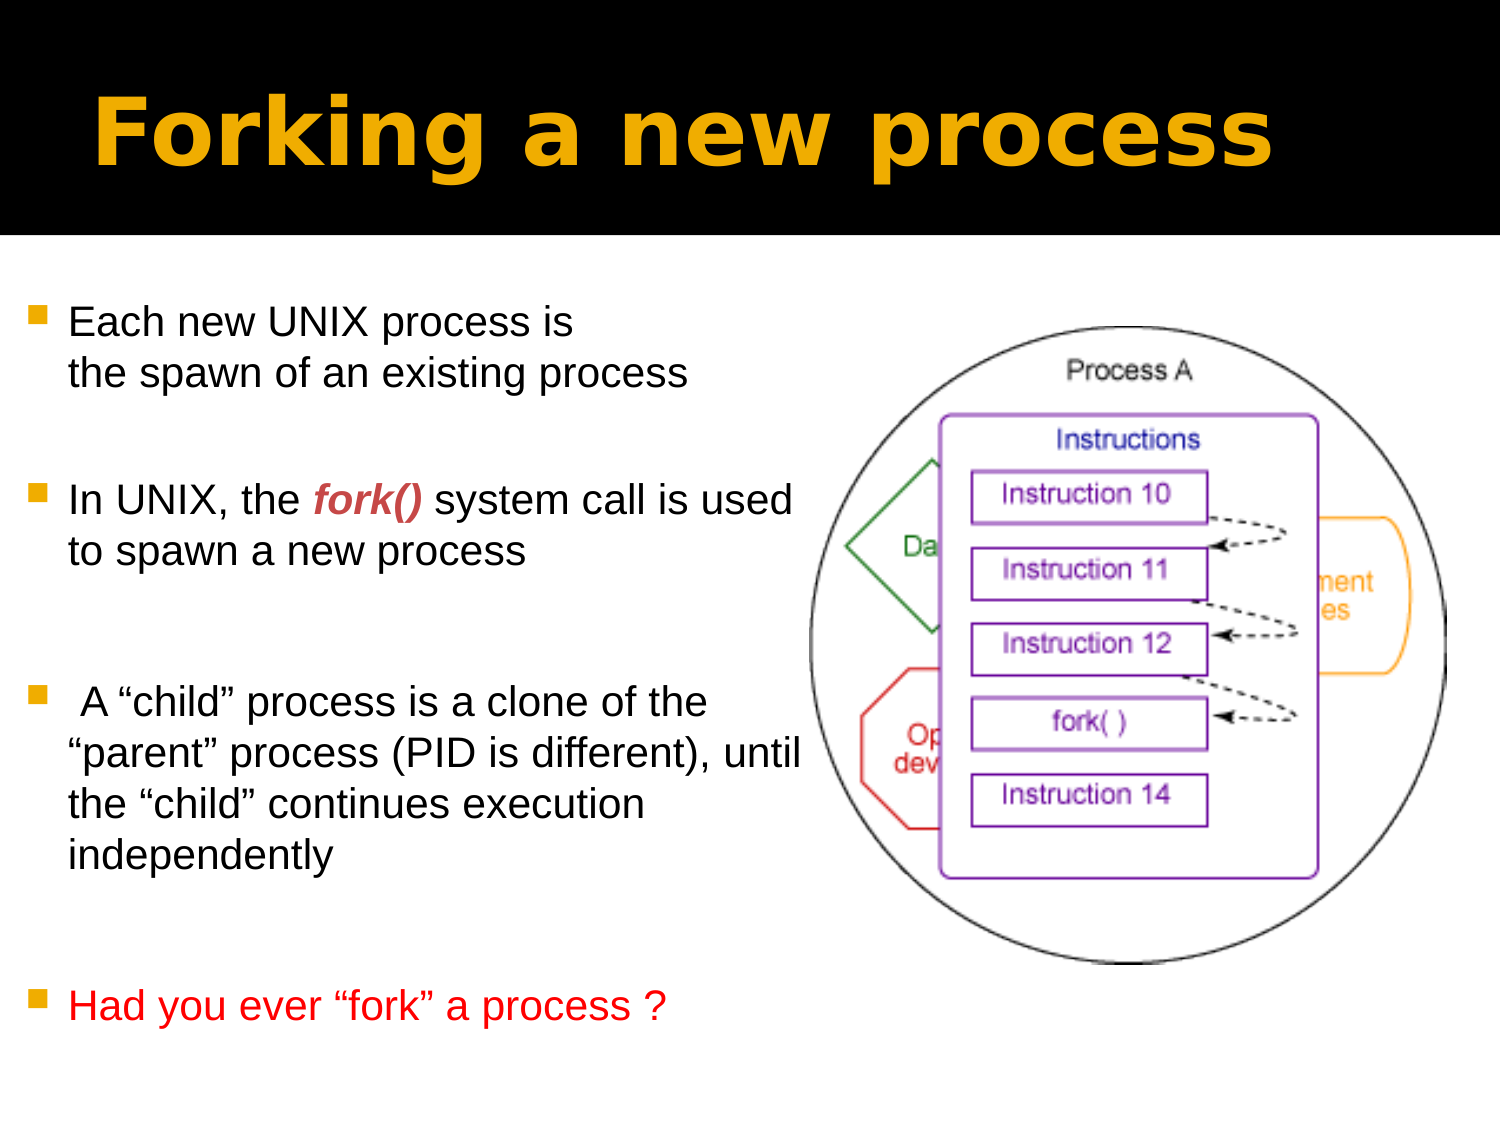

# Forking a new process
Each new UNIX process is the spawn of an existing process
In UNIX, the fork() system call is used to spawn a new process
 A “child” process is a clone of the “parent” process (PID is different), until the “child” continues execution independently
Had you ever “fork” a process ?